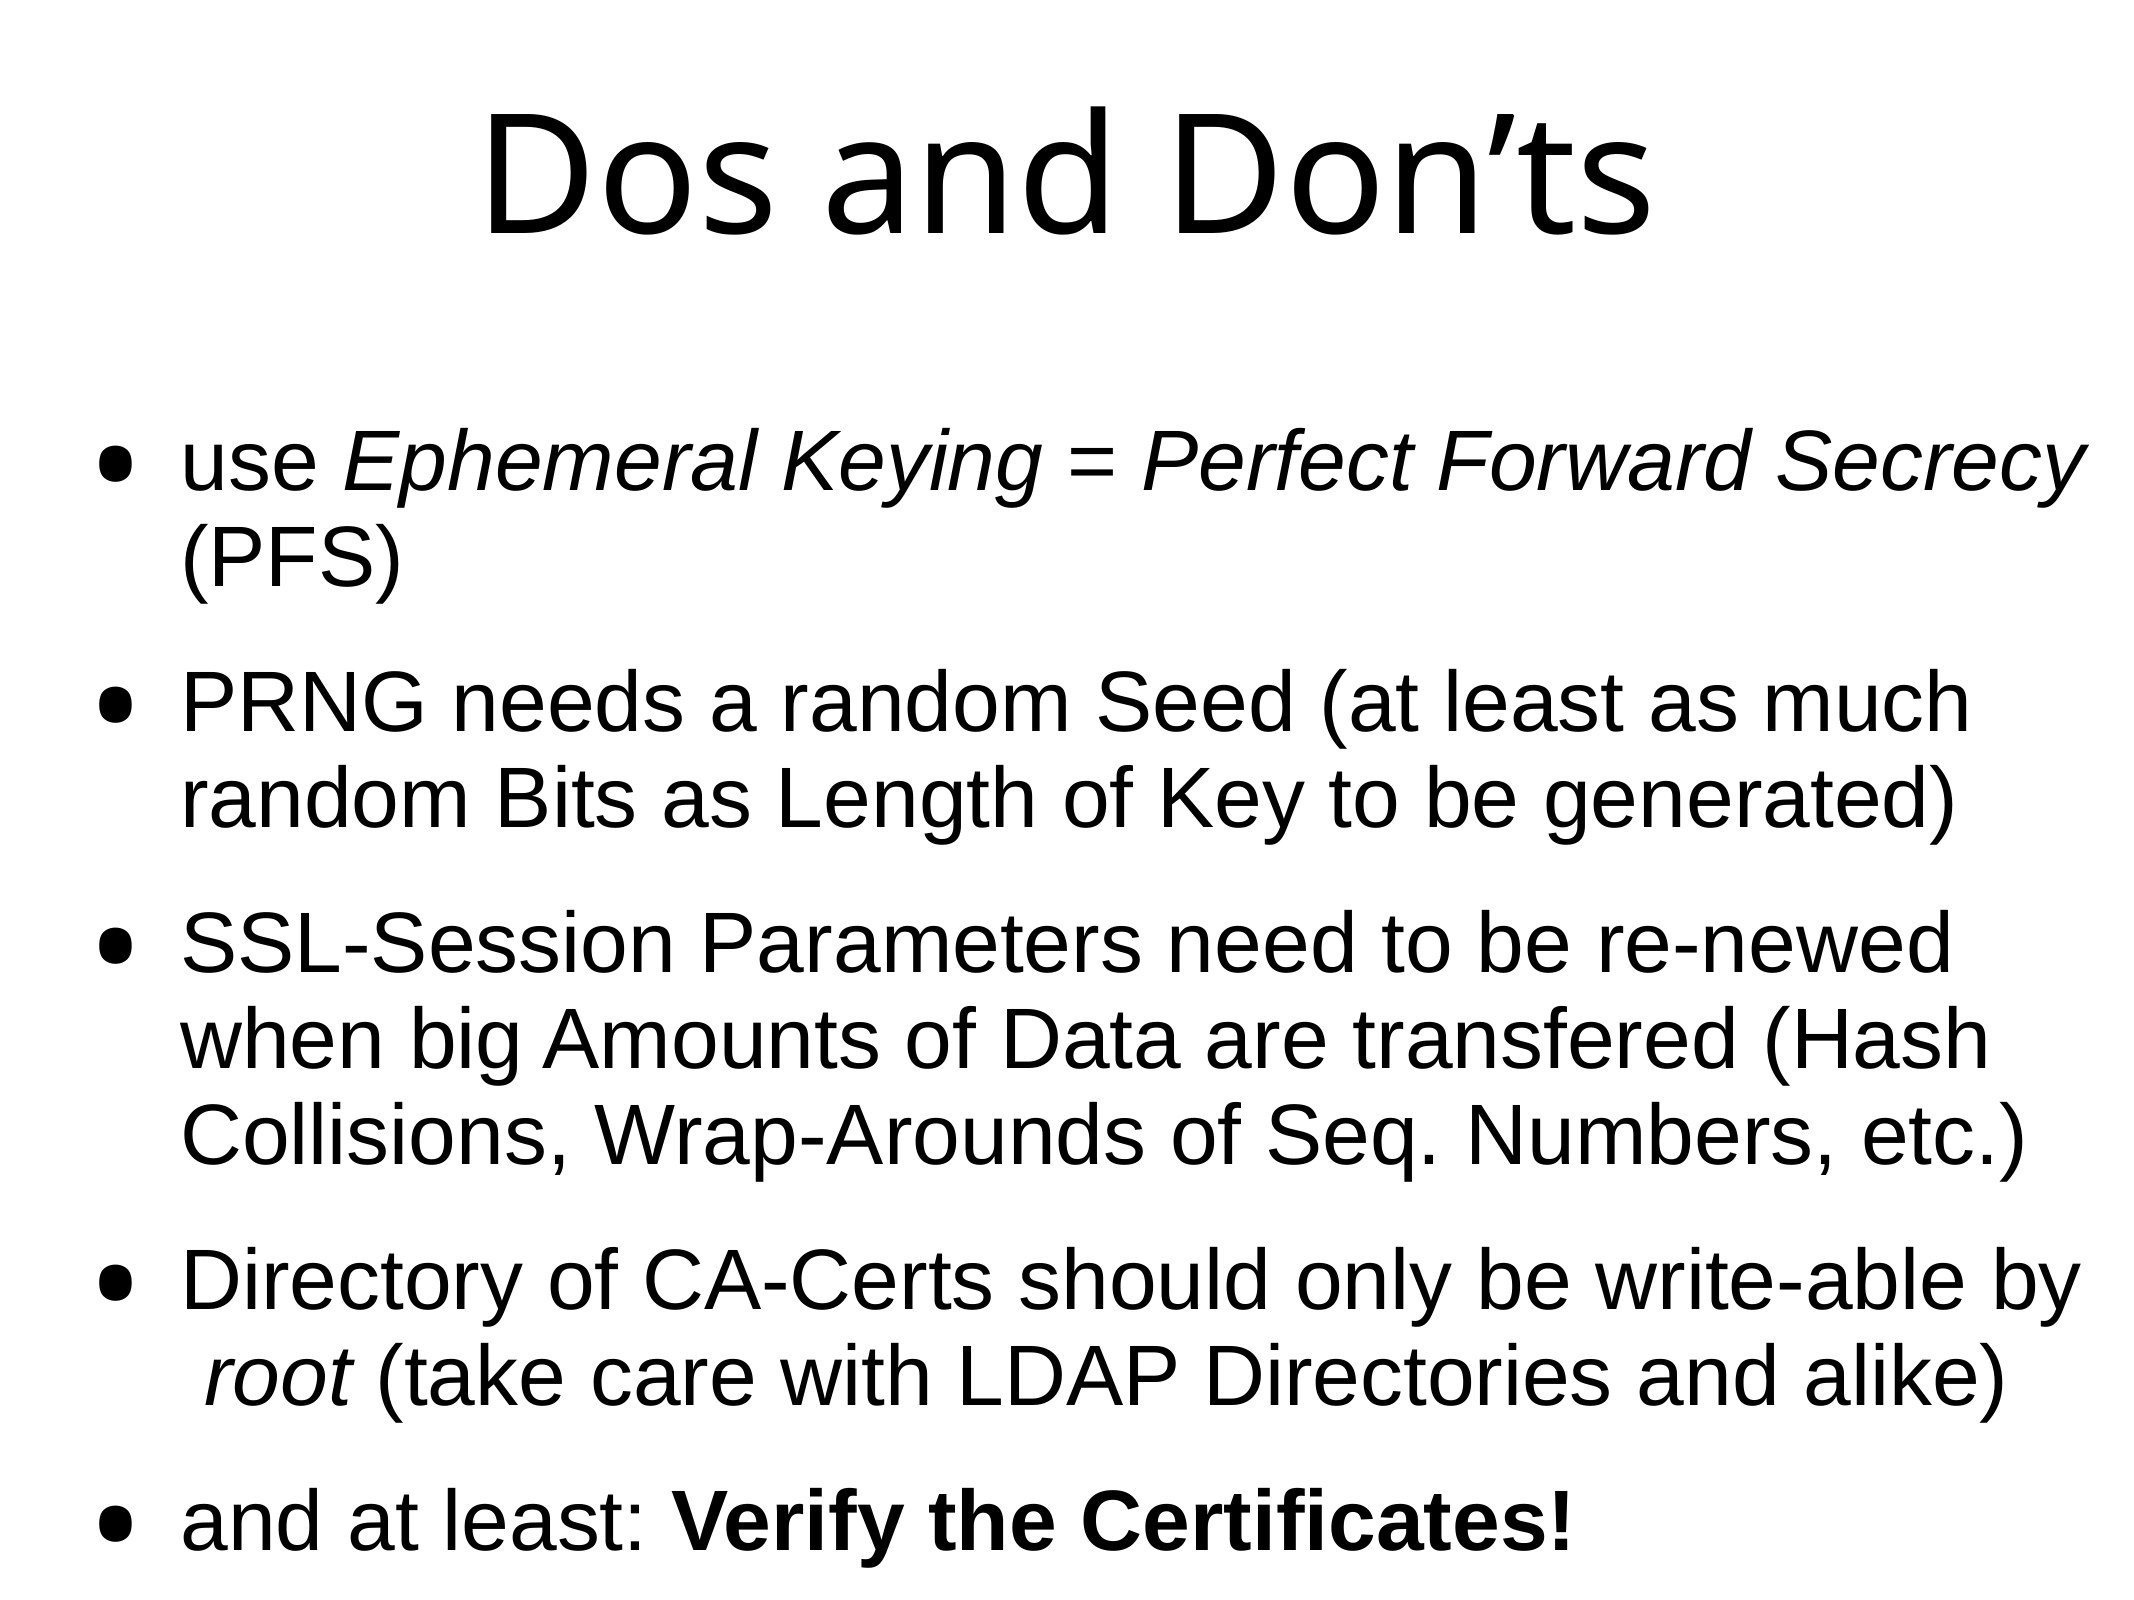

# Dos and Don’ts
use Ephemeral Keying = Perfect Forward Secrecy (PFS)
PRNG needs a random Seed (at least as much random Bits as Length of Key to be generated)
SSL-Session Parameters need to be re-newed when big Amounts of Data are transfered (Hash Collisions, Wrap-Arounds of Seq. Numbers, etc.)
Directory of CA-Certs should only be write-able by root (take care with LDAP Directories and alike)
and at least: Verify the Certificates!